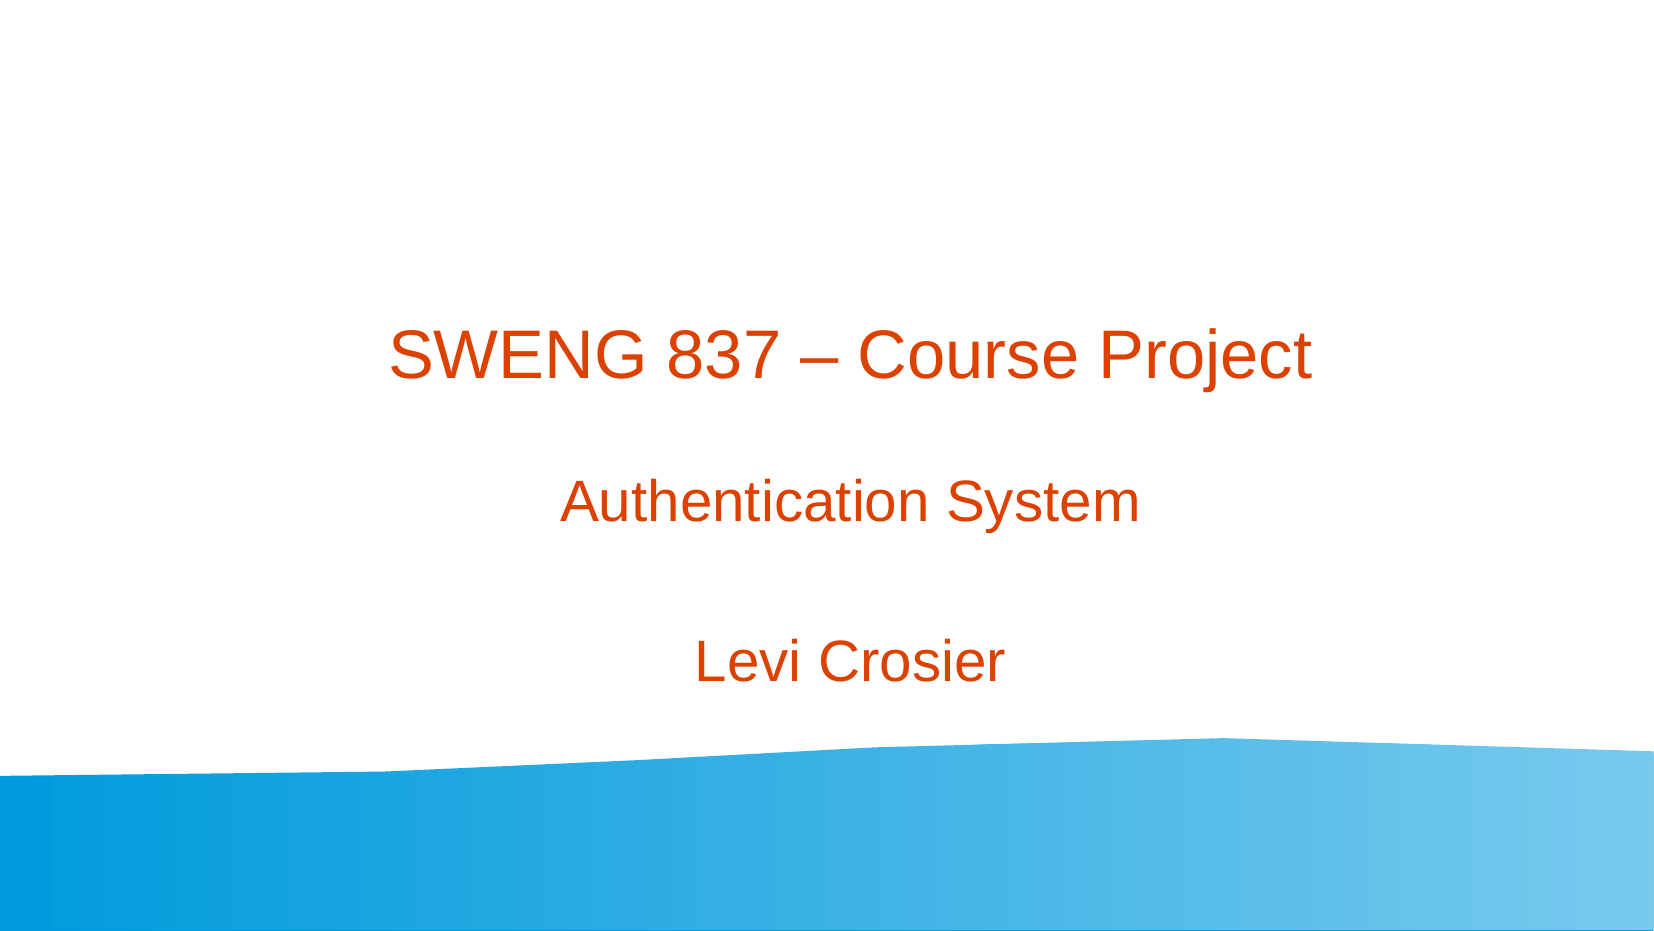

# SWENG 837 – Course Project
Authentication System
Levi Crosier